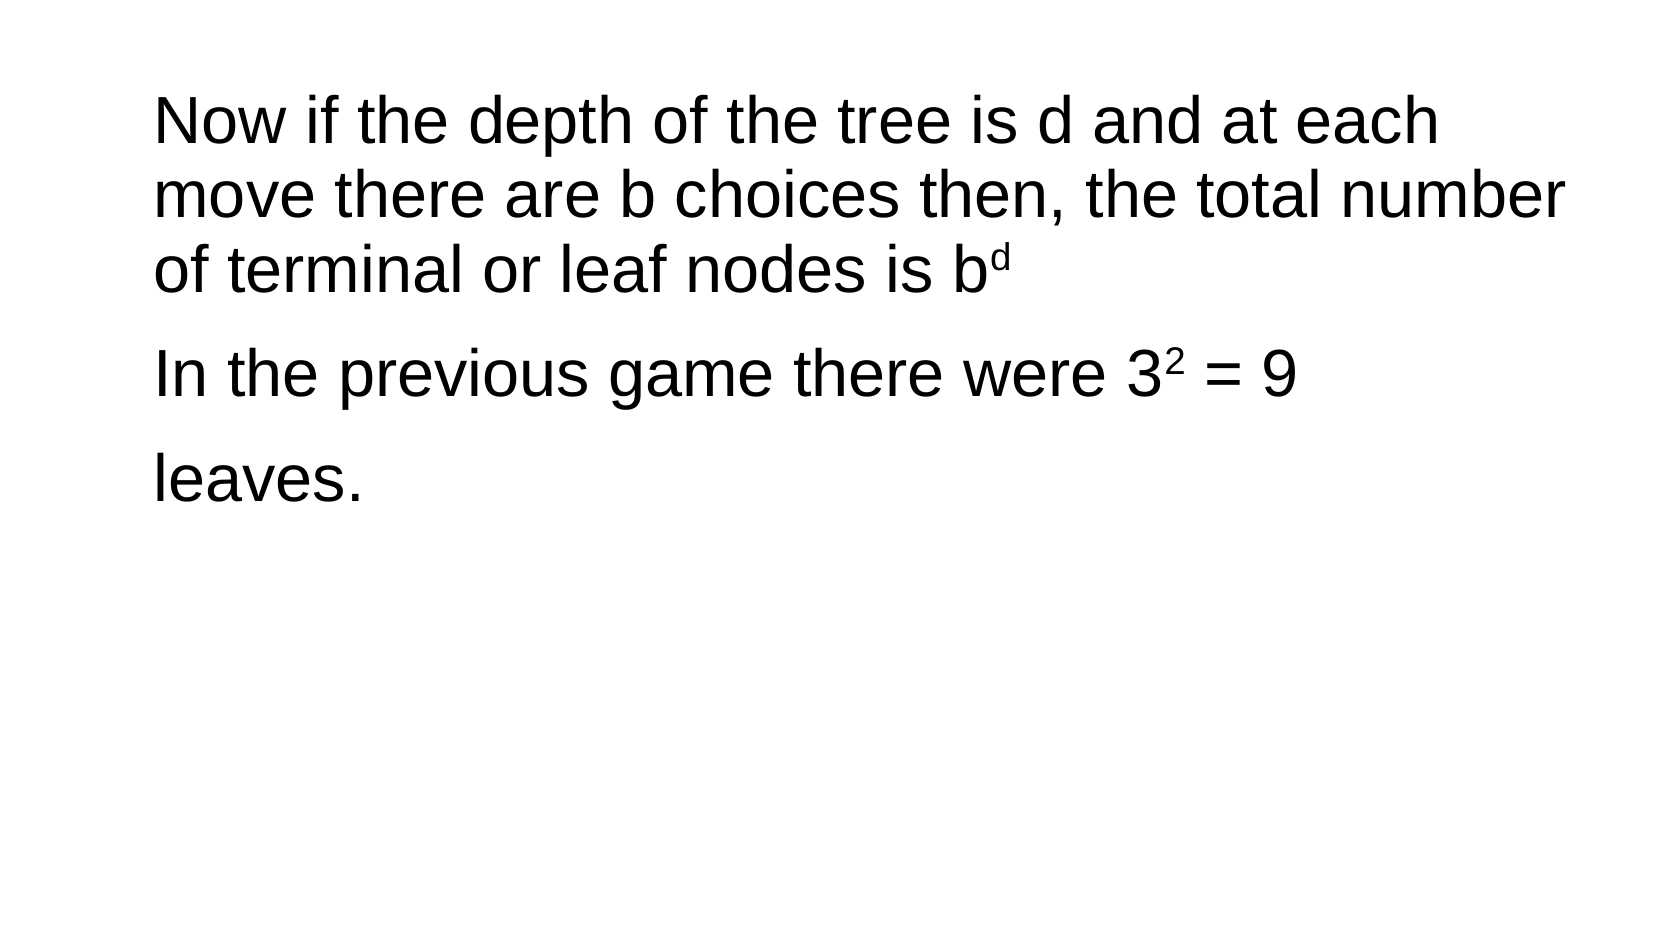

# Now if the depth of the tree is d and at each move there are b choices then, the total number of terminal or leaf nodes is bd
In the previous game there were 32 = 9
leaves.